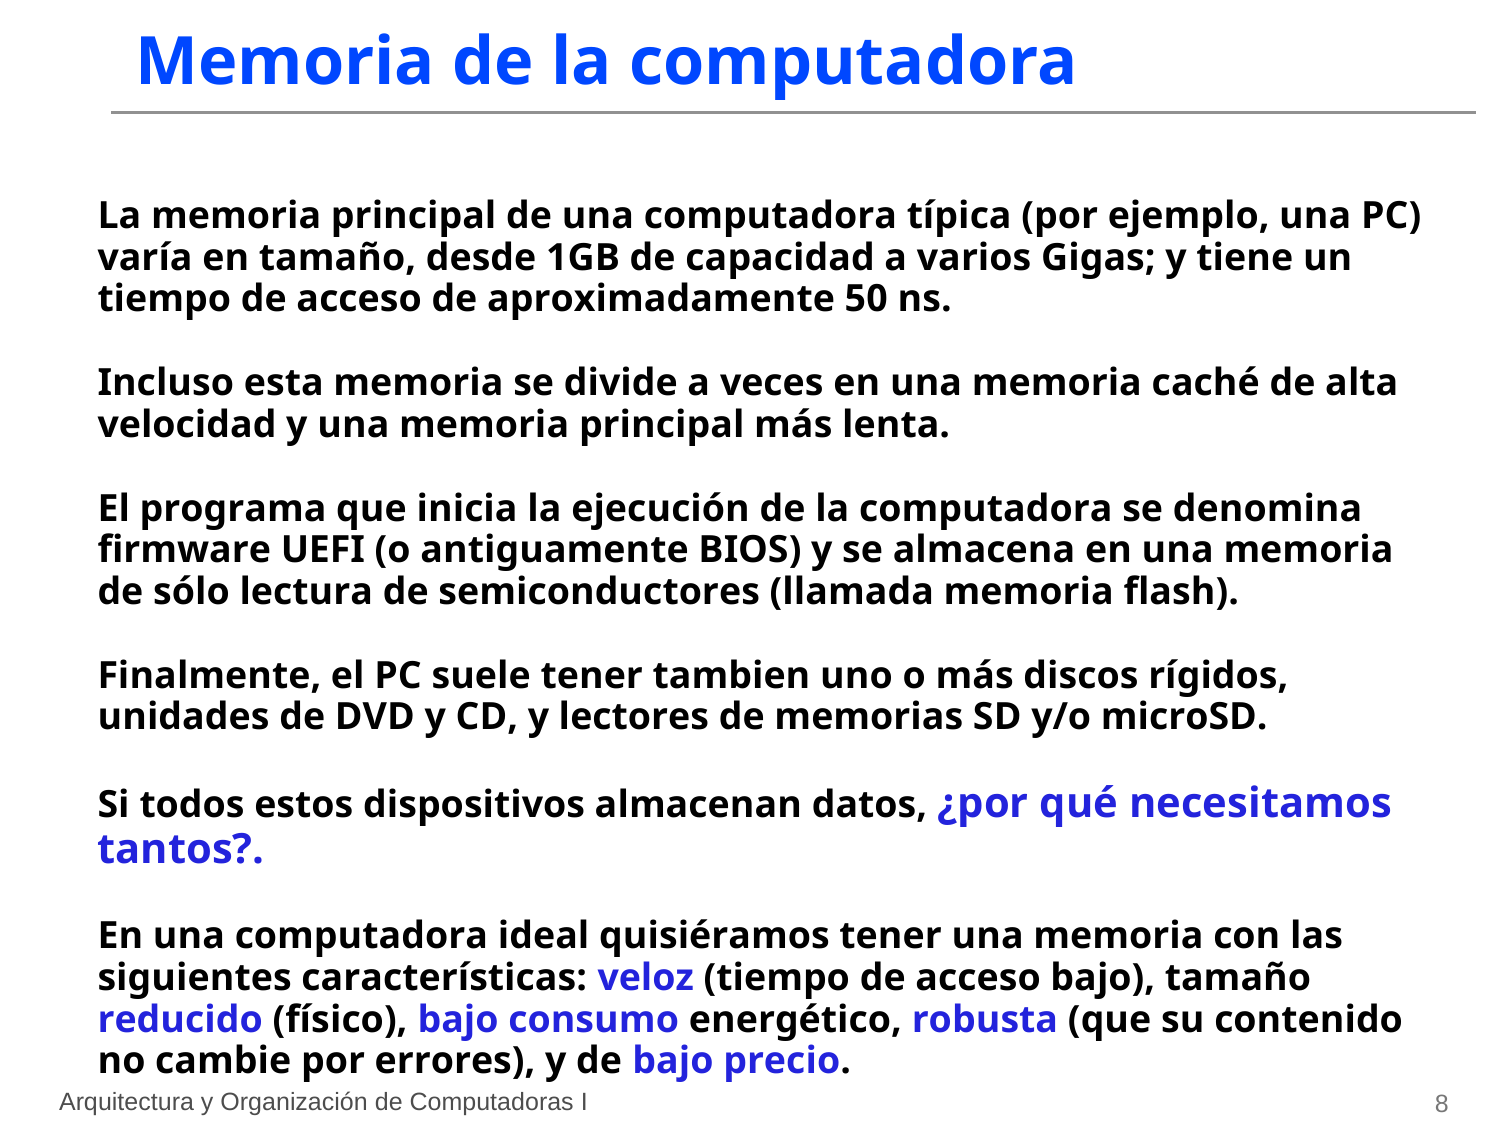

# Memoria de la computadora
La memoria principal de una computadora típica (por ejemplo, una PC) varía en tamaño, desde 1GB de capacidad a varios Gigas; y tiene un tiempo de acceso de aproximadamente 50 ns.
Incluso esta memoria se divide a veces en una memoria caché de alta velocidad y una memoria principal más lenta.
El programa que inicia la ejecución de la computadora se denomina firmware UEFI (o antiguamente BIOS) y se almacena en una memoria de sólo lectura de semiconductores (llamada memoria flash).
Finalmente, el PC suele tener tambien uno o más discos rígidos, unidades de DVD y CD, y lectores de memorias SD y/o microSD.
Si todos estos dispositivos almacenan datos, ¿por qué necesitamos tantos?.
En una computadora ideal quisiéramos tener una memoria con las siguientes características: veloz (tiempo de acceso bajo), tamaño reducido (físico), bajo consumo energético, robusta (que su contenido no cambie por errores), y de bajo precio.
8